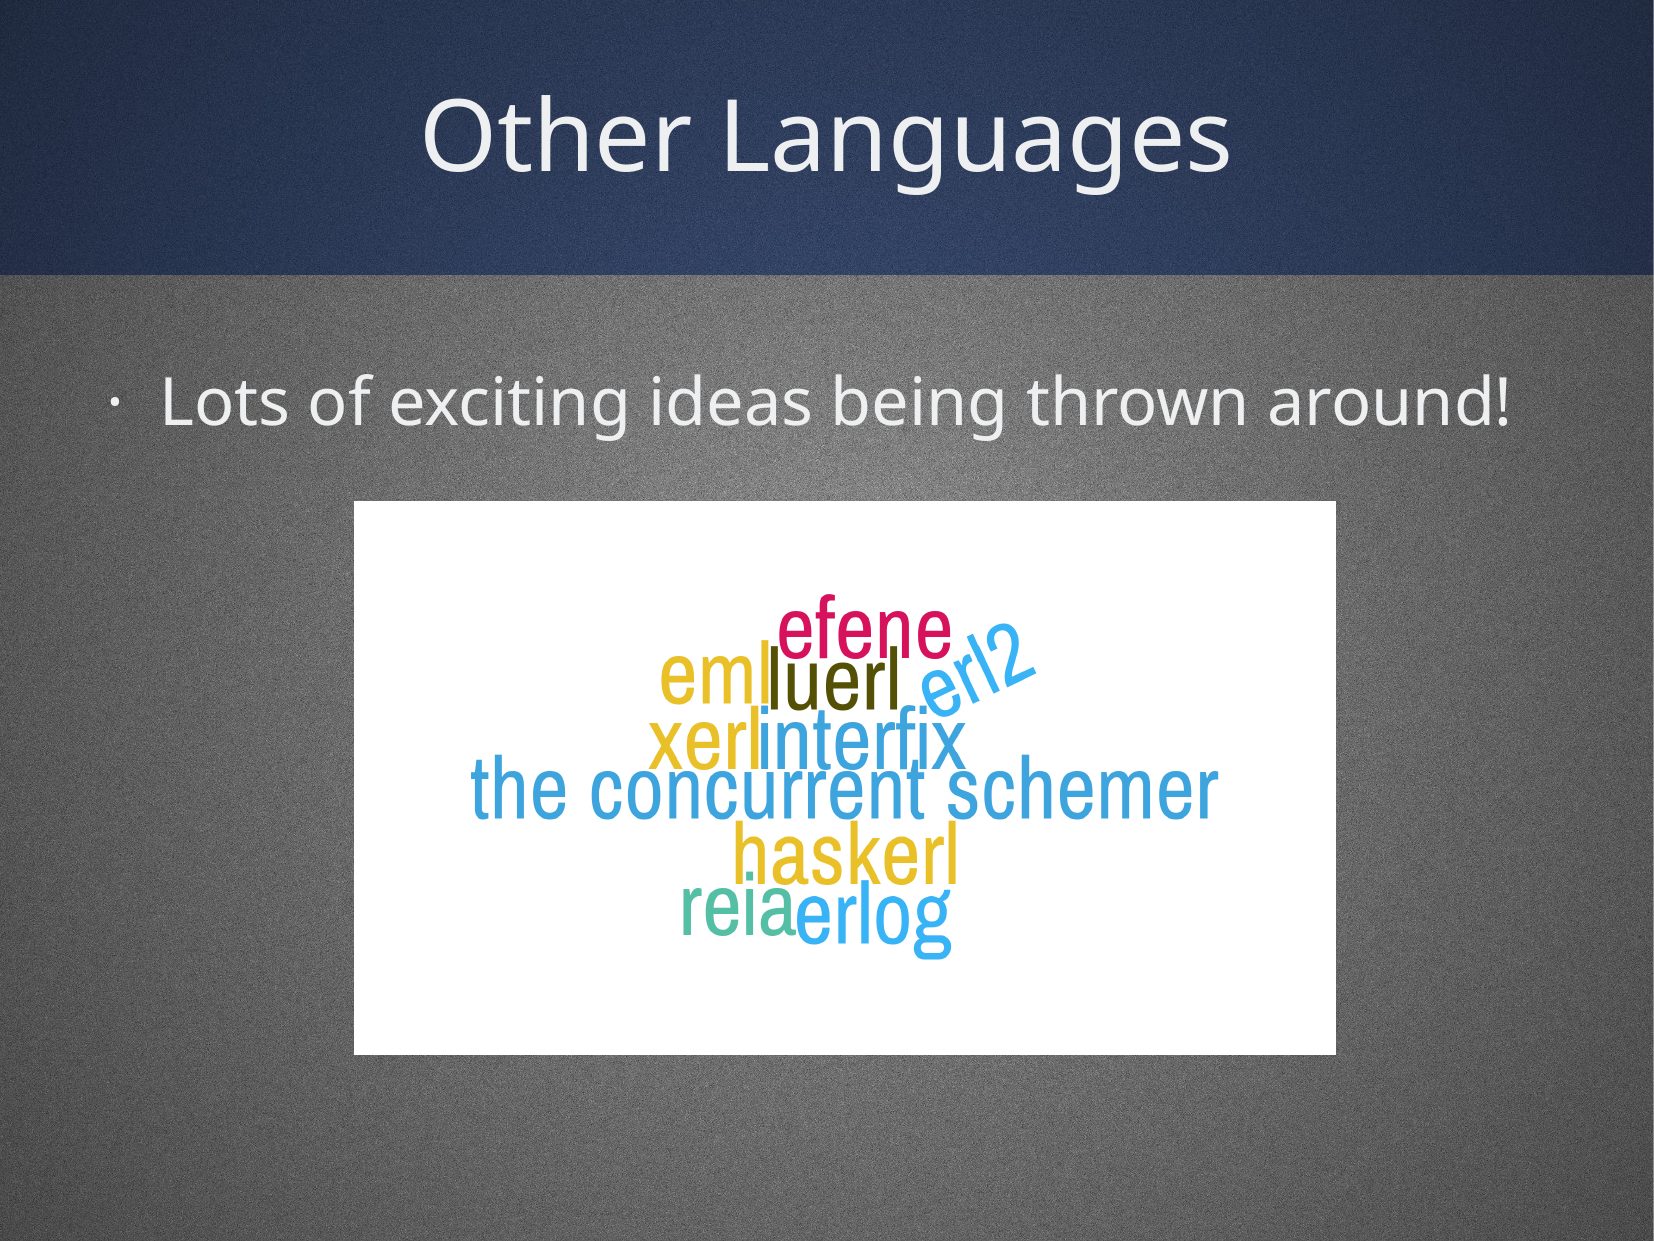

# Other Languages
Lots of exciting ideas being thrown around!